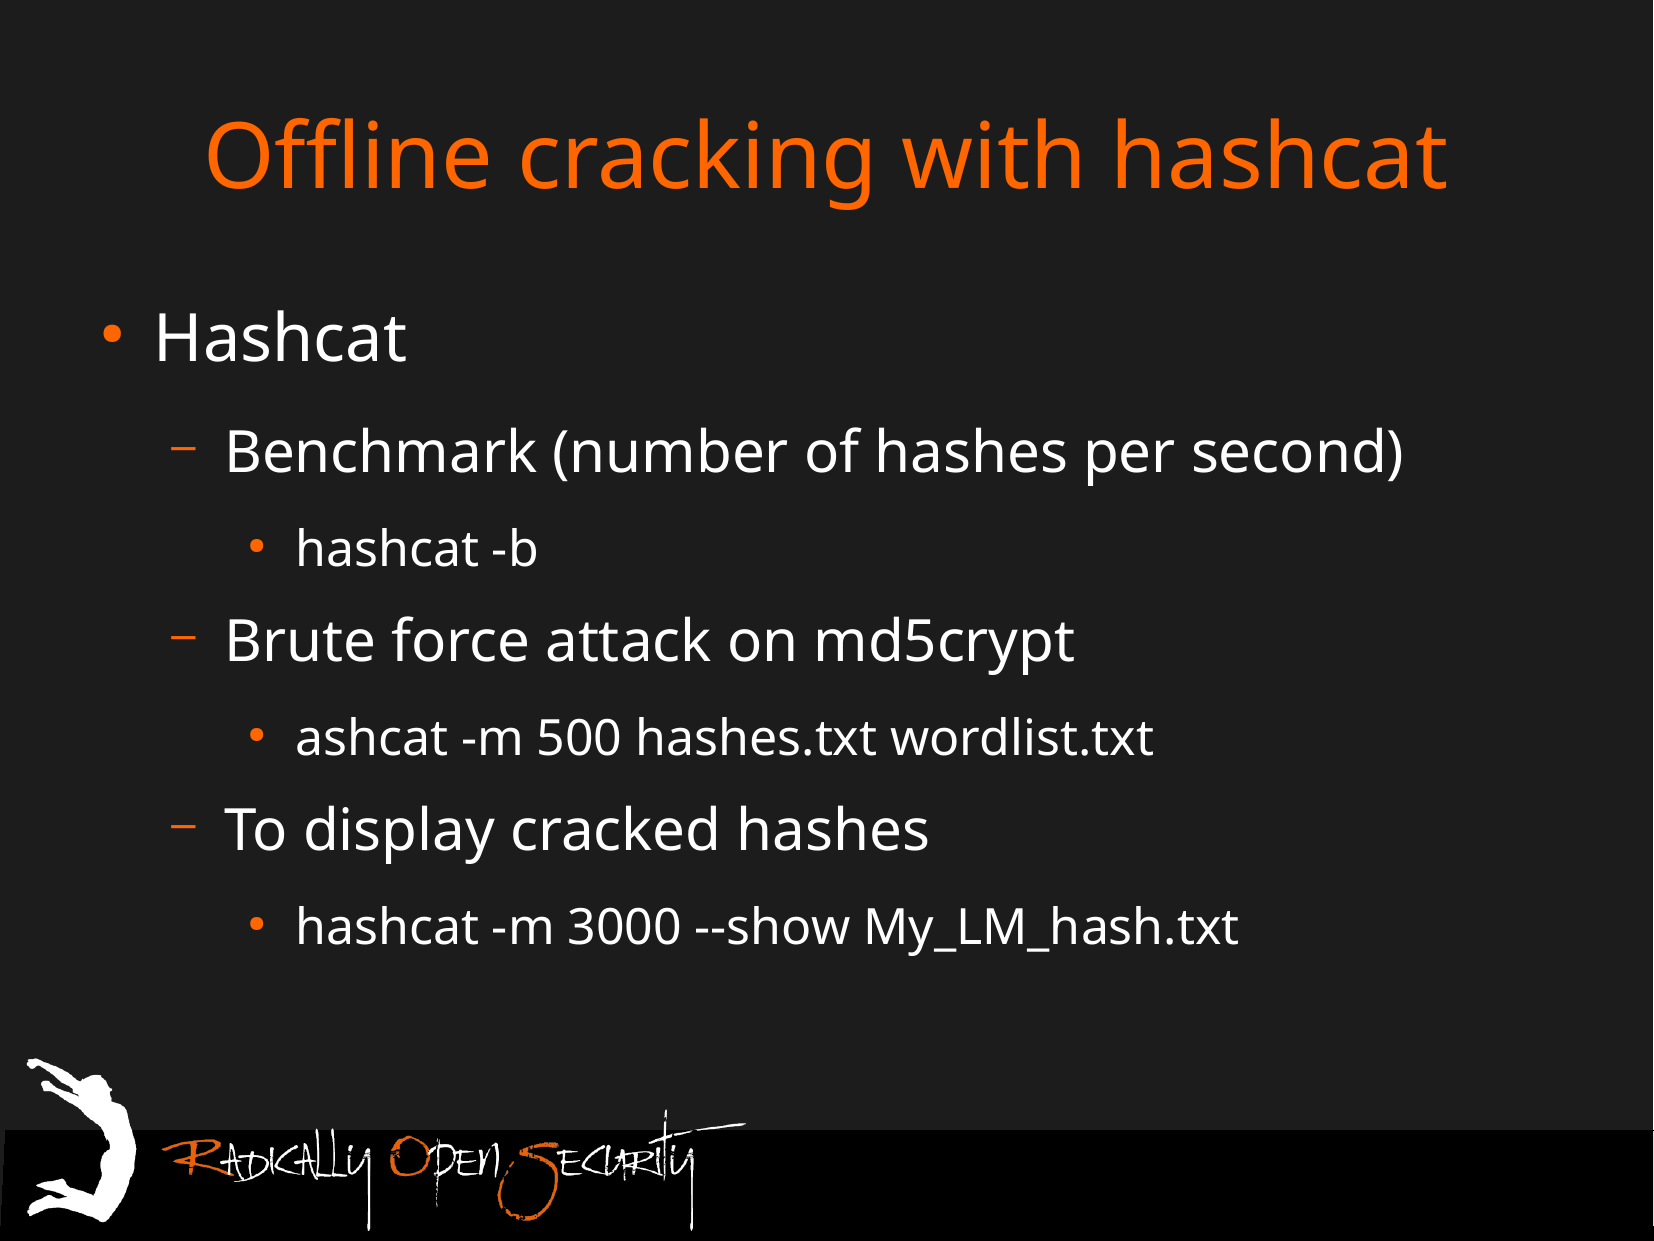

# Offline cracking with hashcat
Hashcat
Benchmark (number of hashes per second)
hashcat -b
Brute force attack on md5crypt
ashcat -m 500 hashes.txt wordlist.txt
To display cracked hashes
hashcat -m 3000 --show My_LM_hash.txt